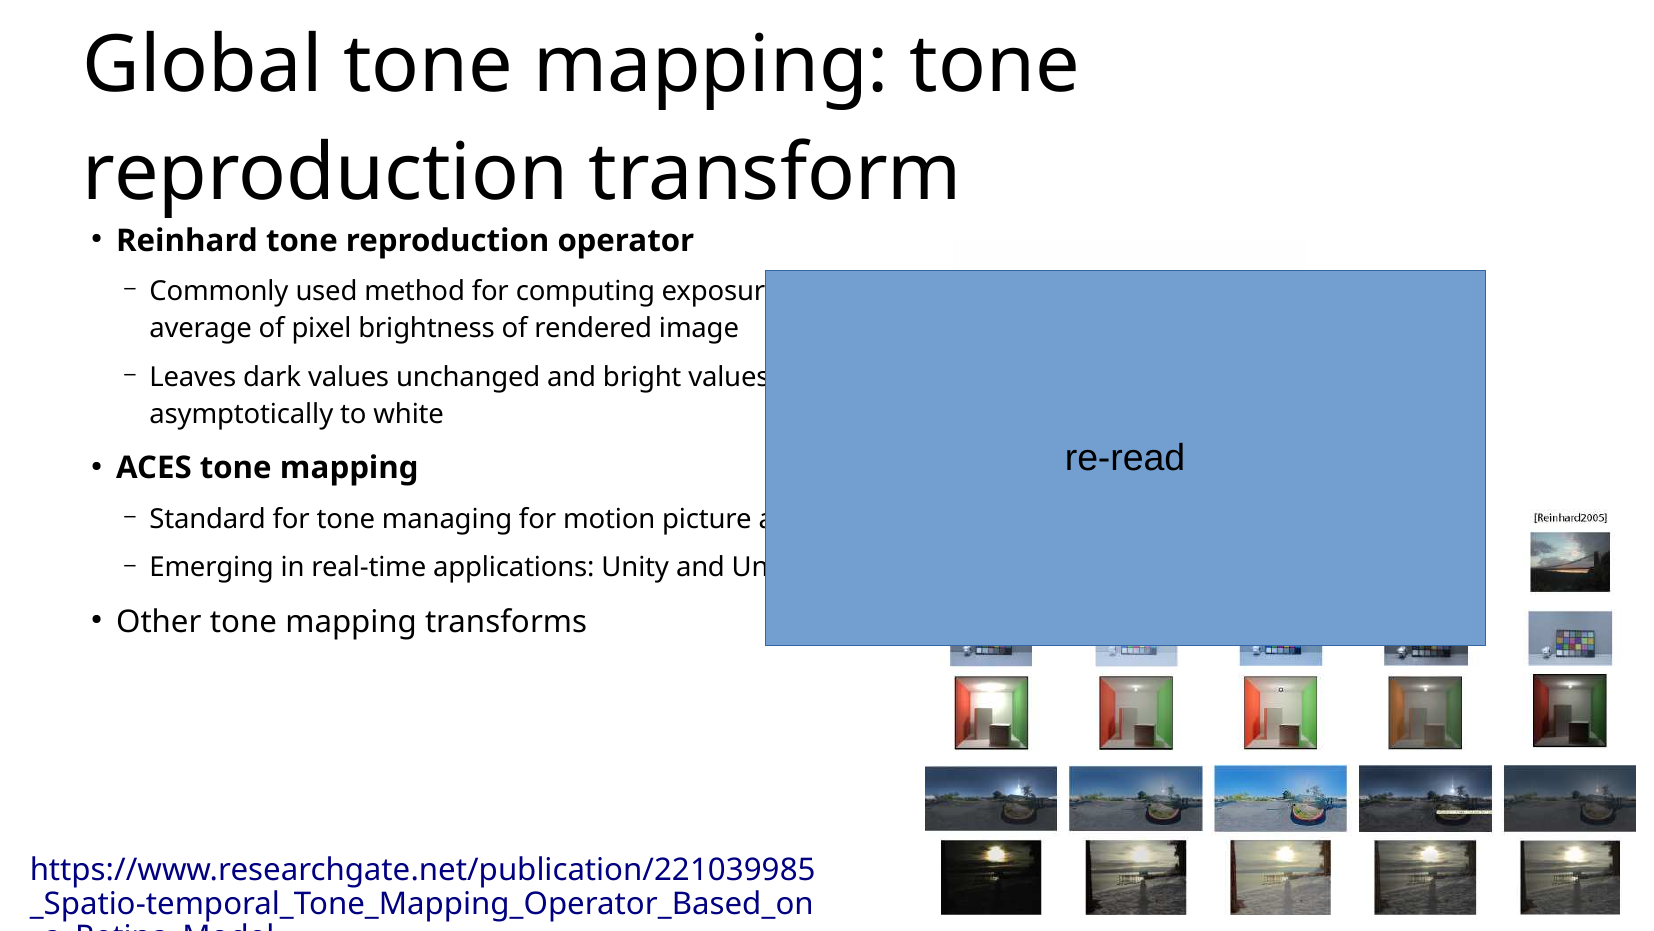

# Global tone mapping: tone reproduction transform
Reinhard tone reproduction operator
Commonly used method for computing exposure: compute average of pixel brightness of rendered image
Leaves dark values unchanged and bright values asymptotically to white
ACES tone mapping
Standard for tone managing for motion picture and television
Emerging in real-time applications: Unity and Unreal
Other tone mapping transforms
re-read
https://www.researchgate.net/publication/221039985_Spatio-temporal_Tone_Mapping_Operator_Based_on_a_Retina_Model
53